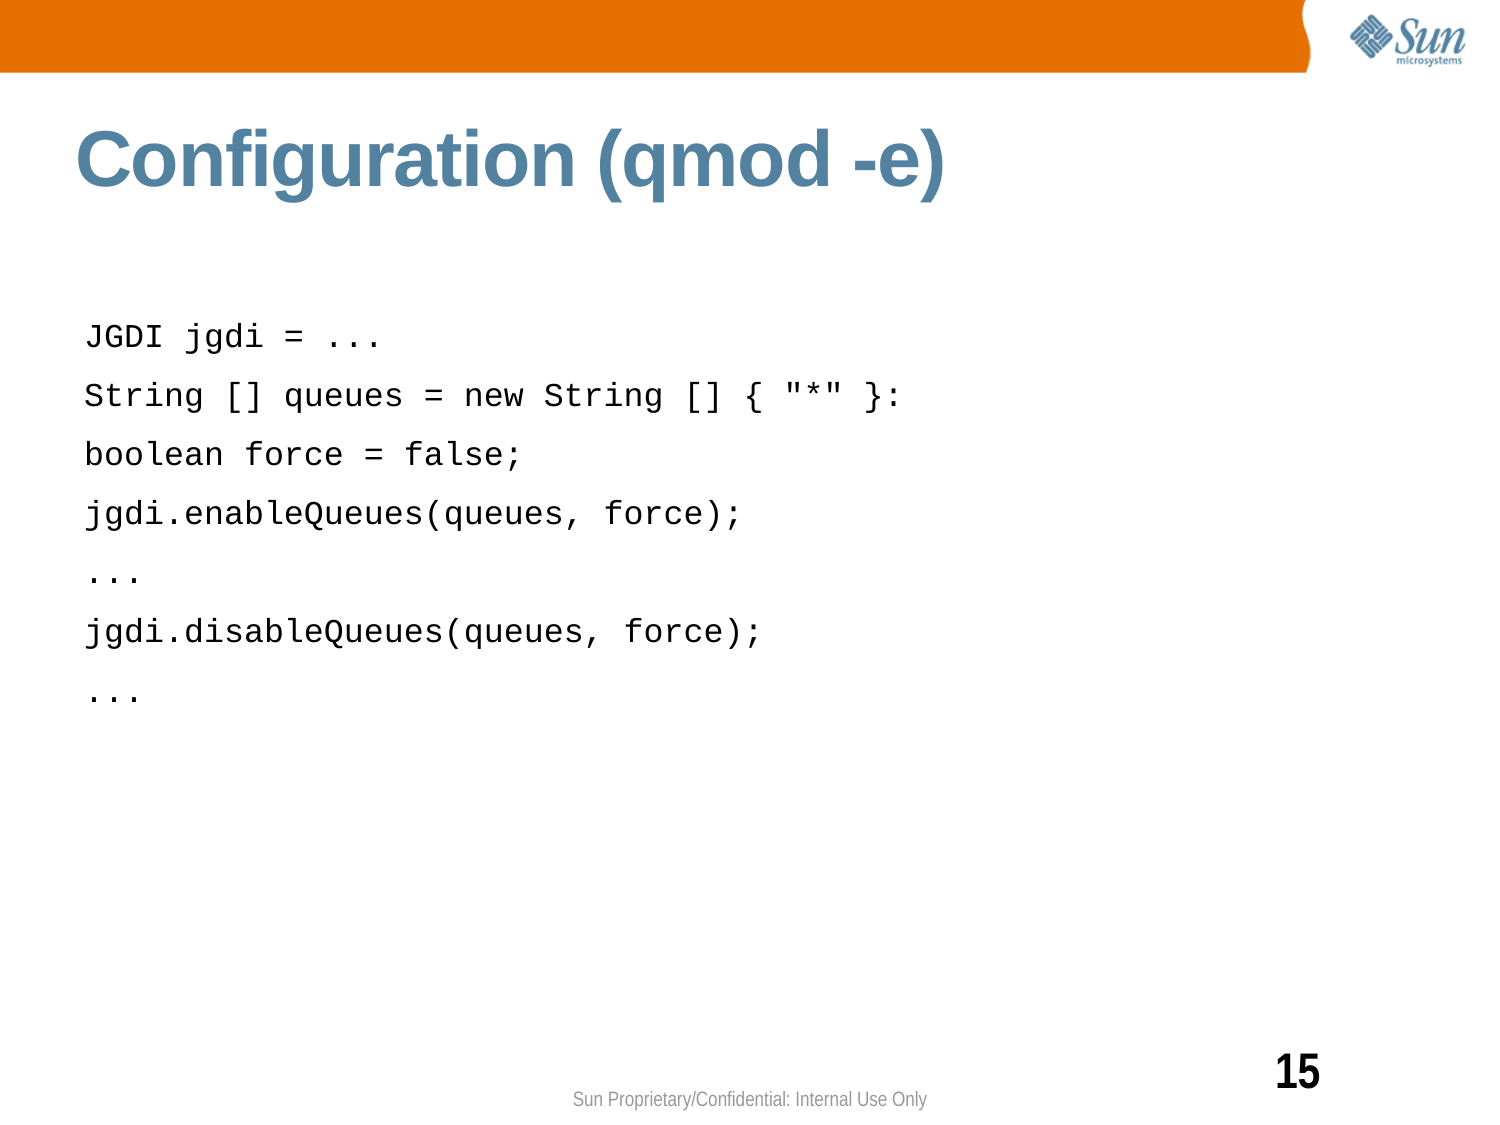

# Configuration (qmod -e)
JGDI jgdi = ...
String [] queues = new String [] { "*" }:
boolean force = false;
jgdi.enableQueues(queues, force);
...
jgdi.disableQueues(queues, force);
...